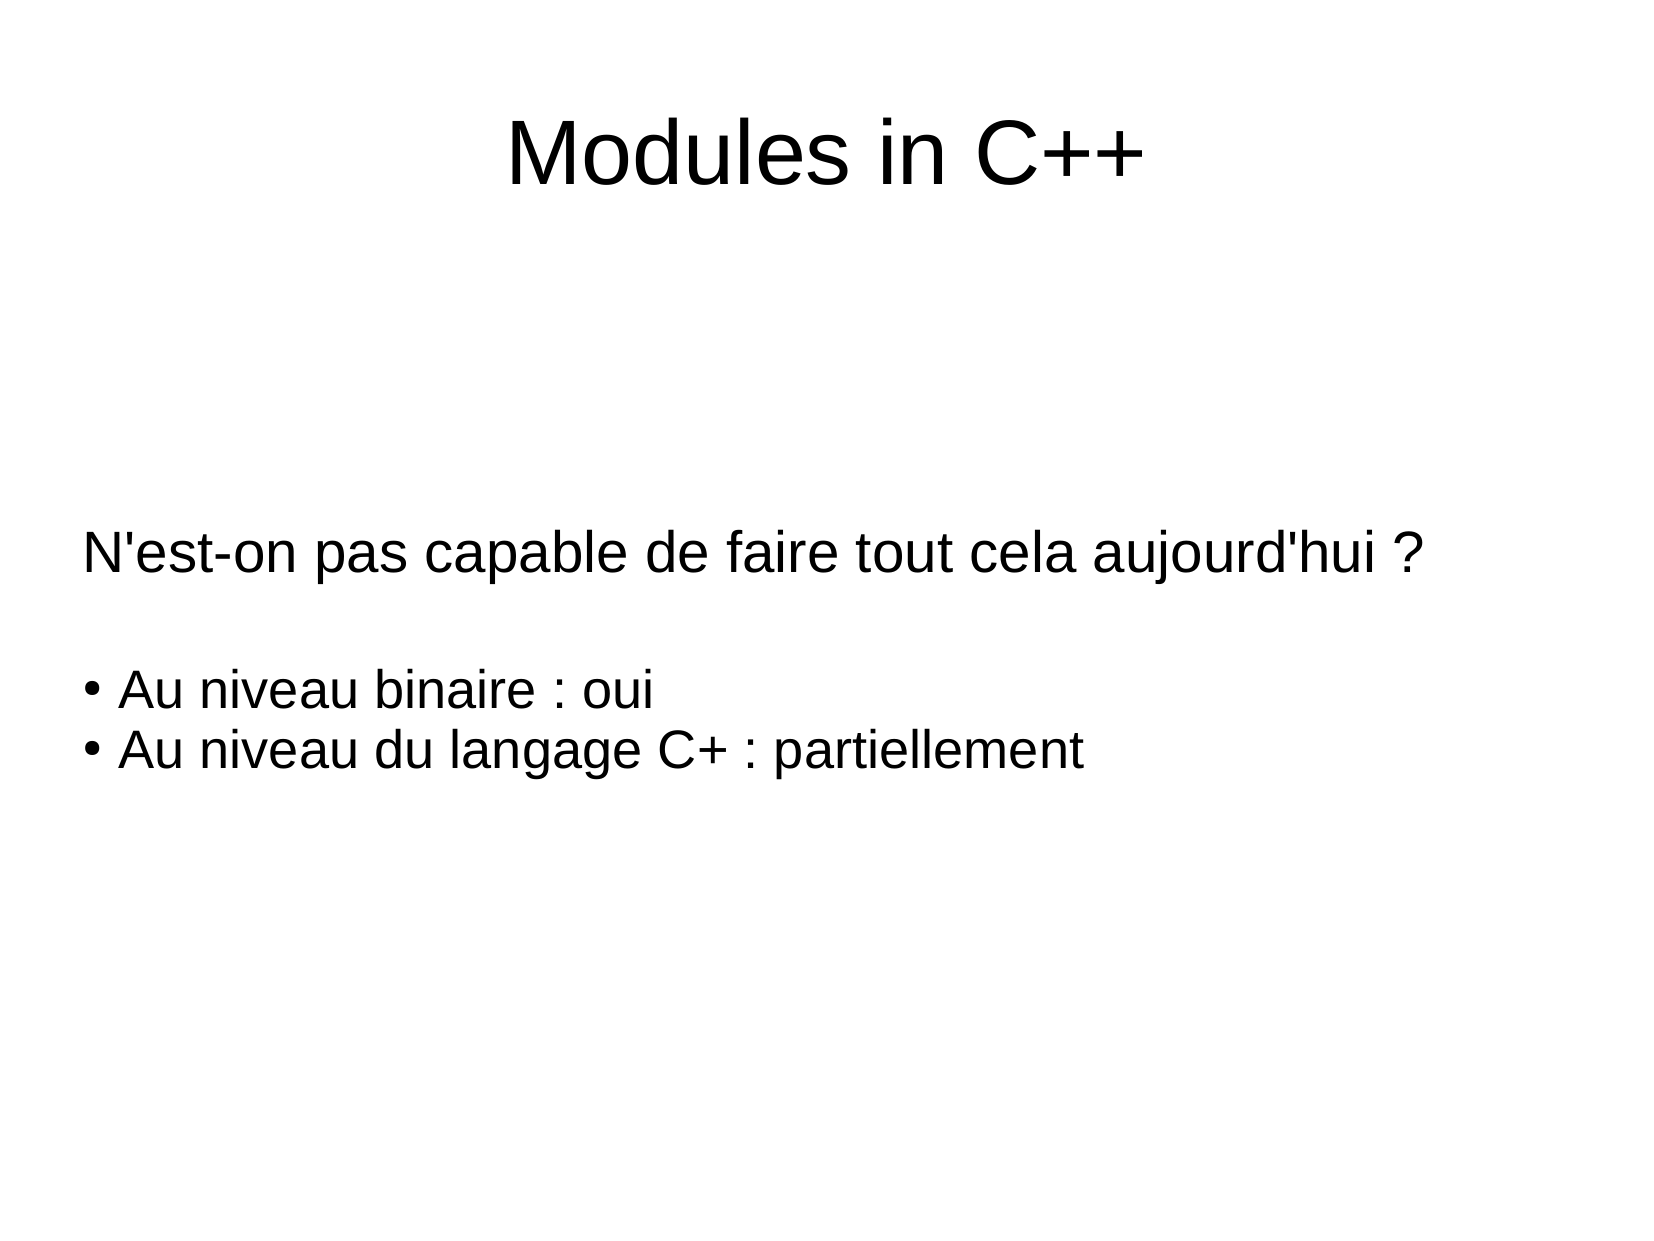

# Modules in C++
N'est-on pas capable de faire tout cela aujourd'hui ?
Au niveau binaire : oui
Au niveau du langage C+ : partiellement